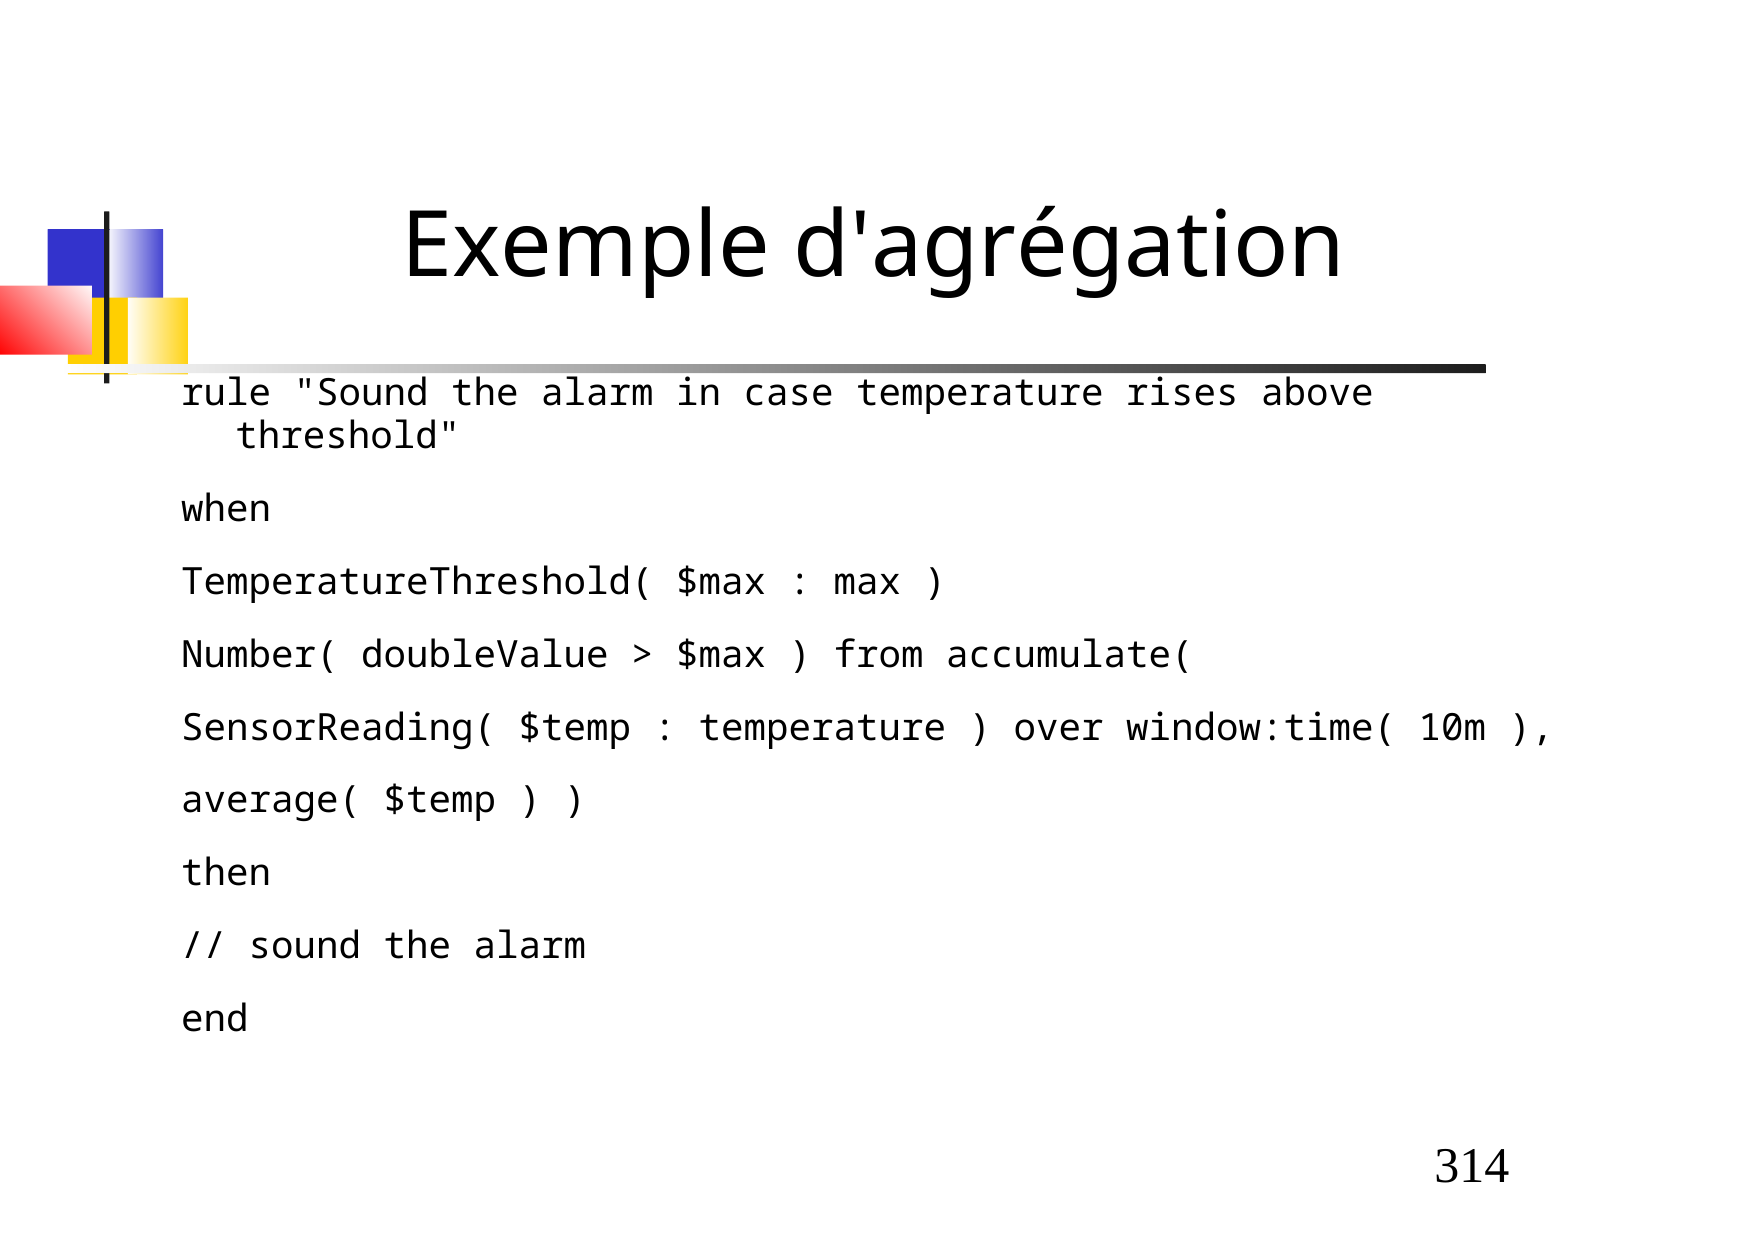

# Exemple d'agrégation
rule "Sound the alarm in case temperature rises above threshold"
when
TemperatureThreshold( $max : max )
Number( doubleValue > $max ) from accumulate(
SensorReading( $temp : temperature ) over window:time( 10m ),
average( $temp ) )
then
// sound the alarm
end